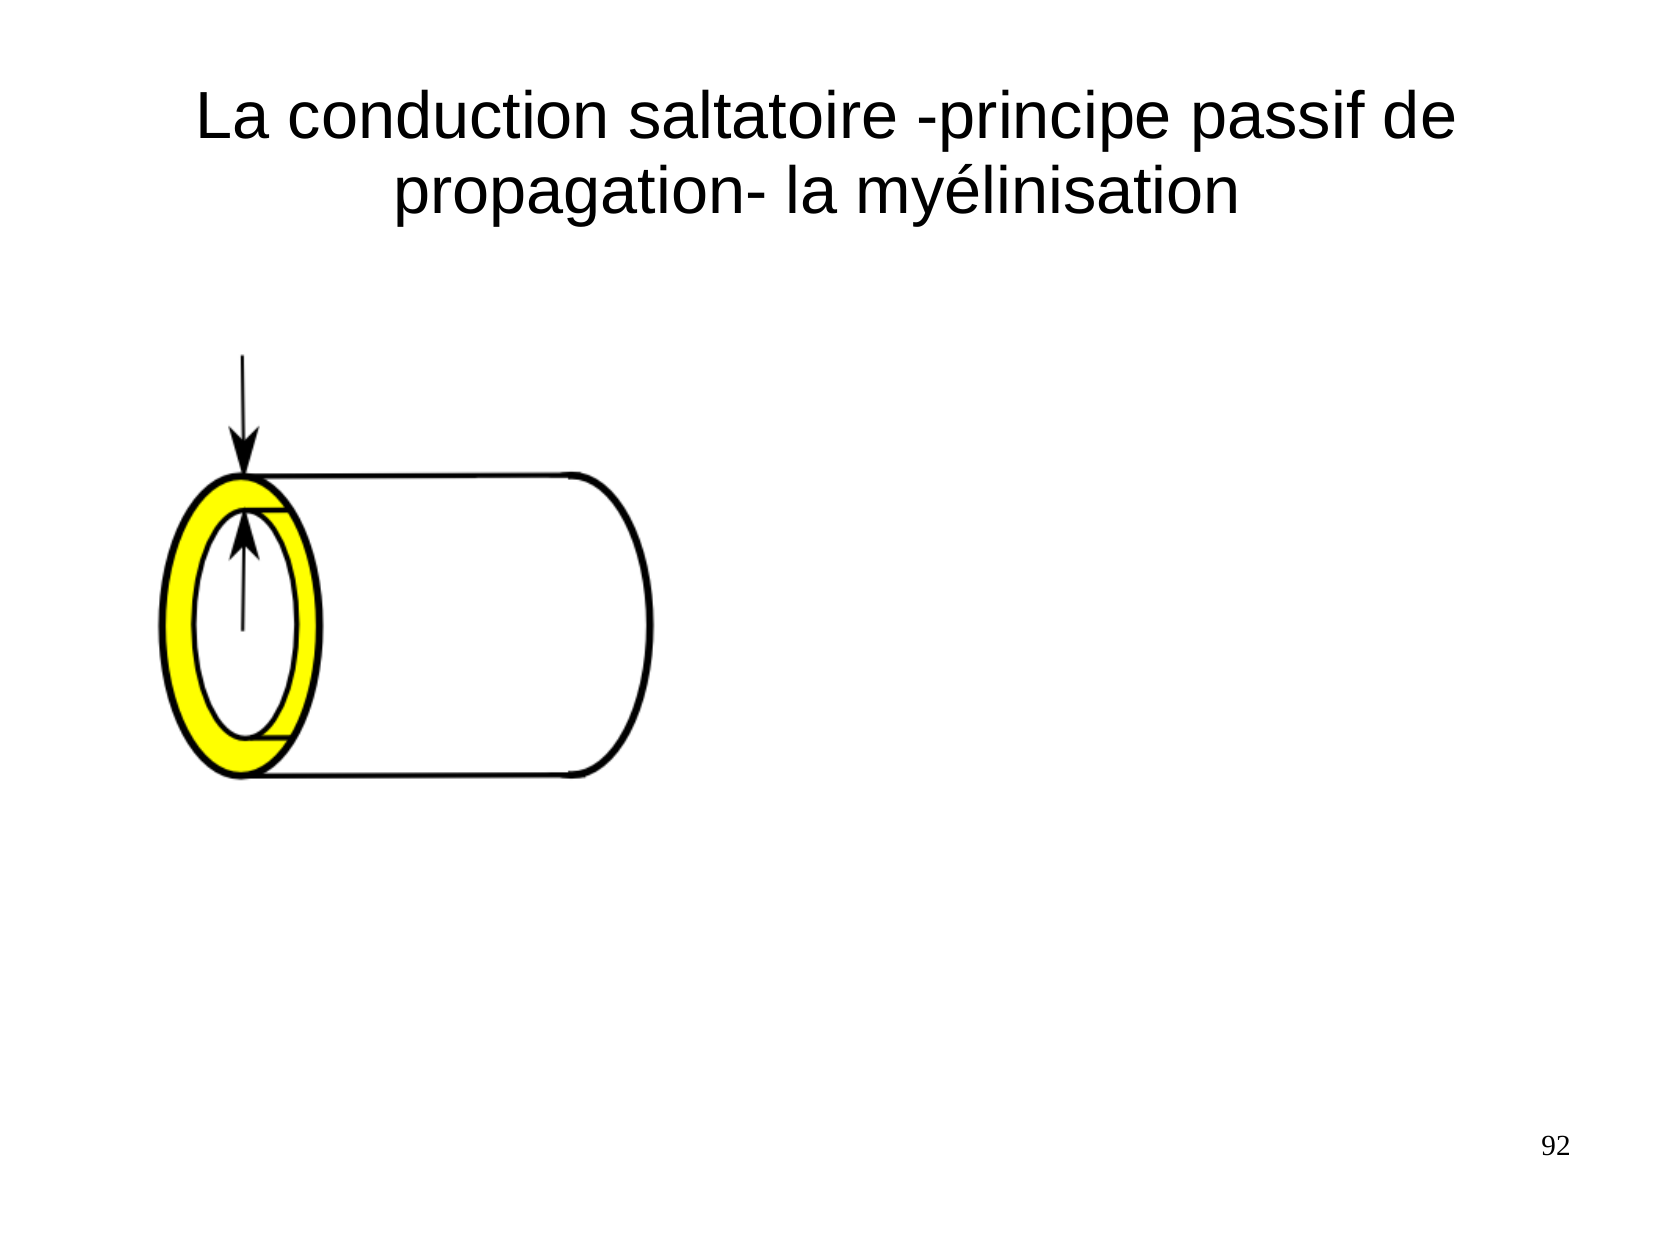

# La conduction saltatoire -principe passif de propagation- la myélinisation
92